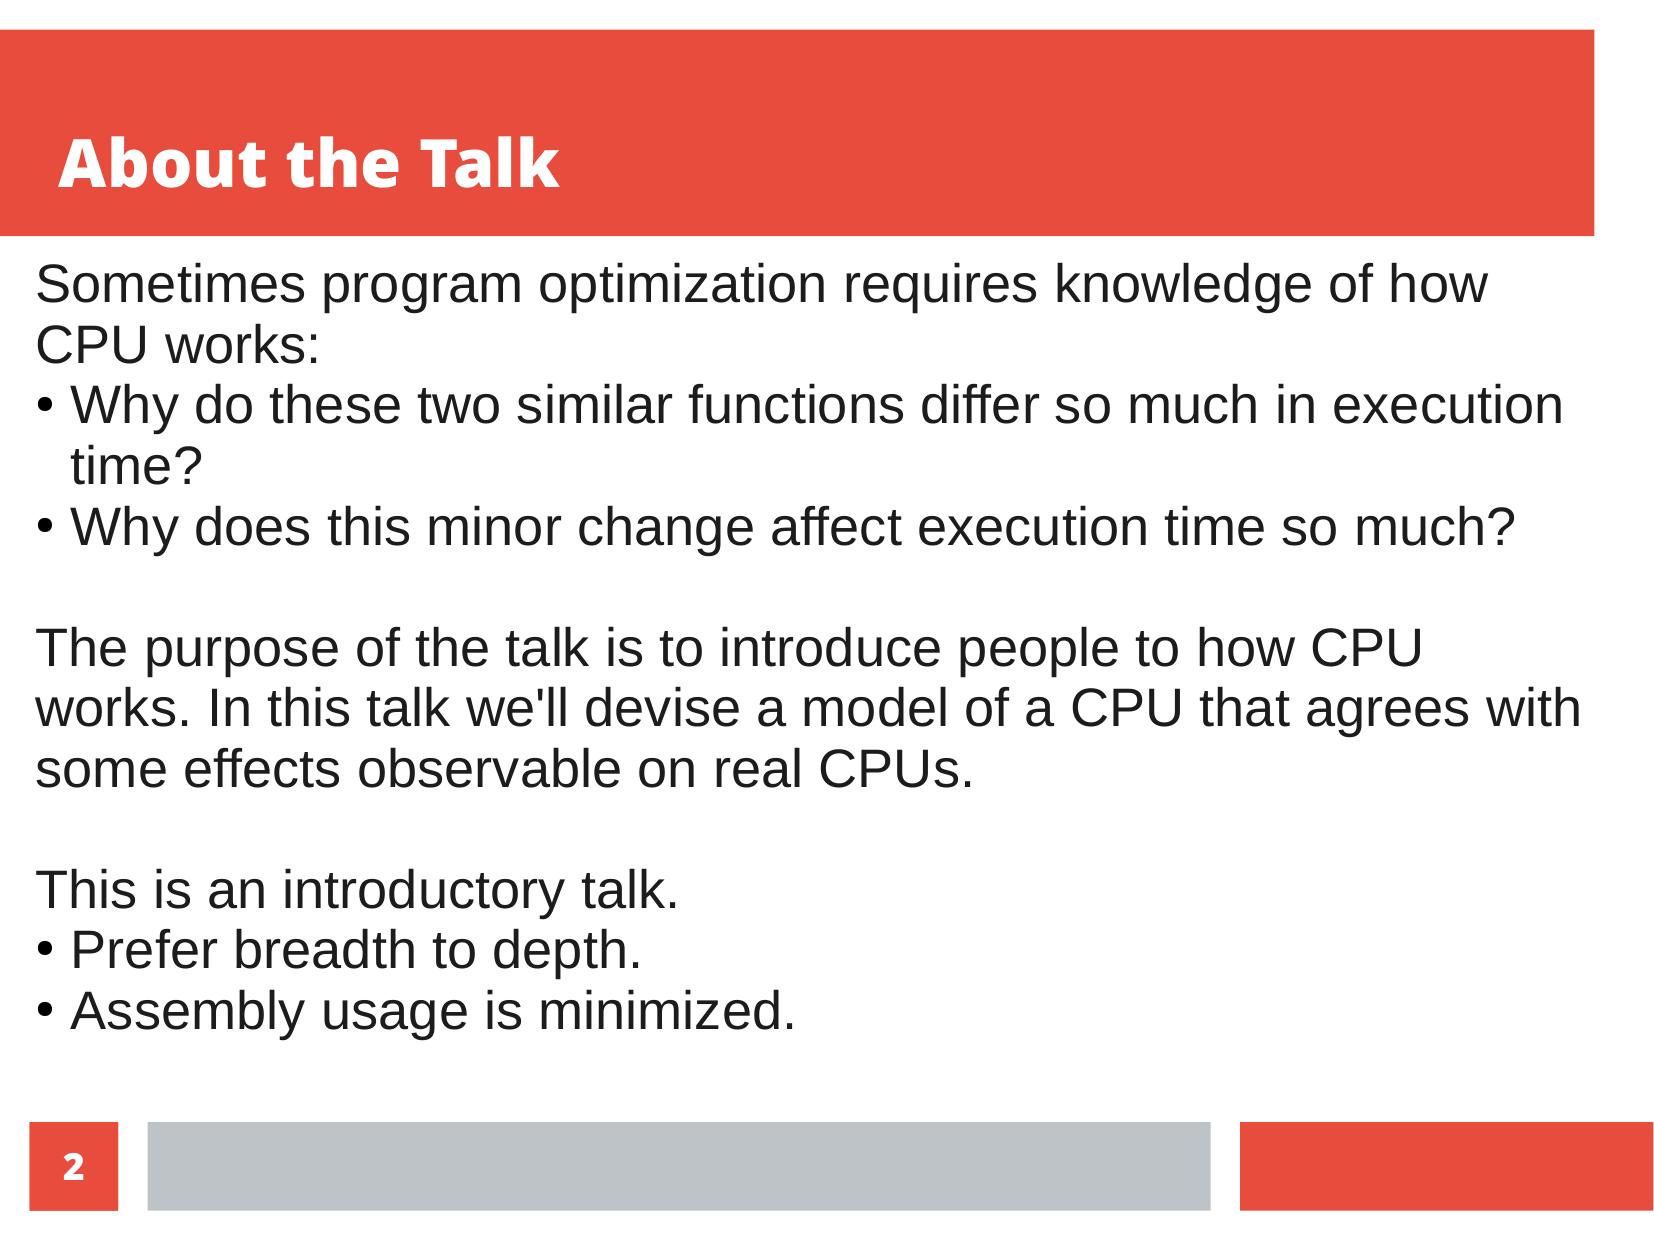

# About the Talk
Sometimes program optimization requires knowledge of how CPU works:
Why do these two similar functions differ so much in execution time?
Why does this minor change affect execution time so much?
The purpose of the talk is to introduce people to how CPU works. In this talk we'll devise a model of a CPU that agrees with some effects observable on real CPUs.
This is an introductory talk.
Prefer breadth to depth.
Assembly usage is minimized.
2